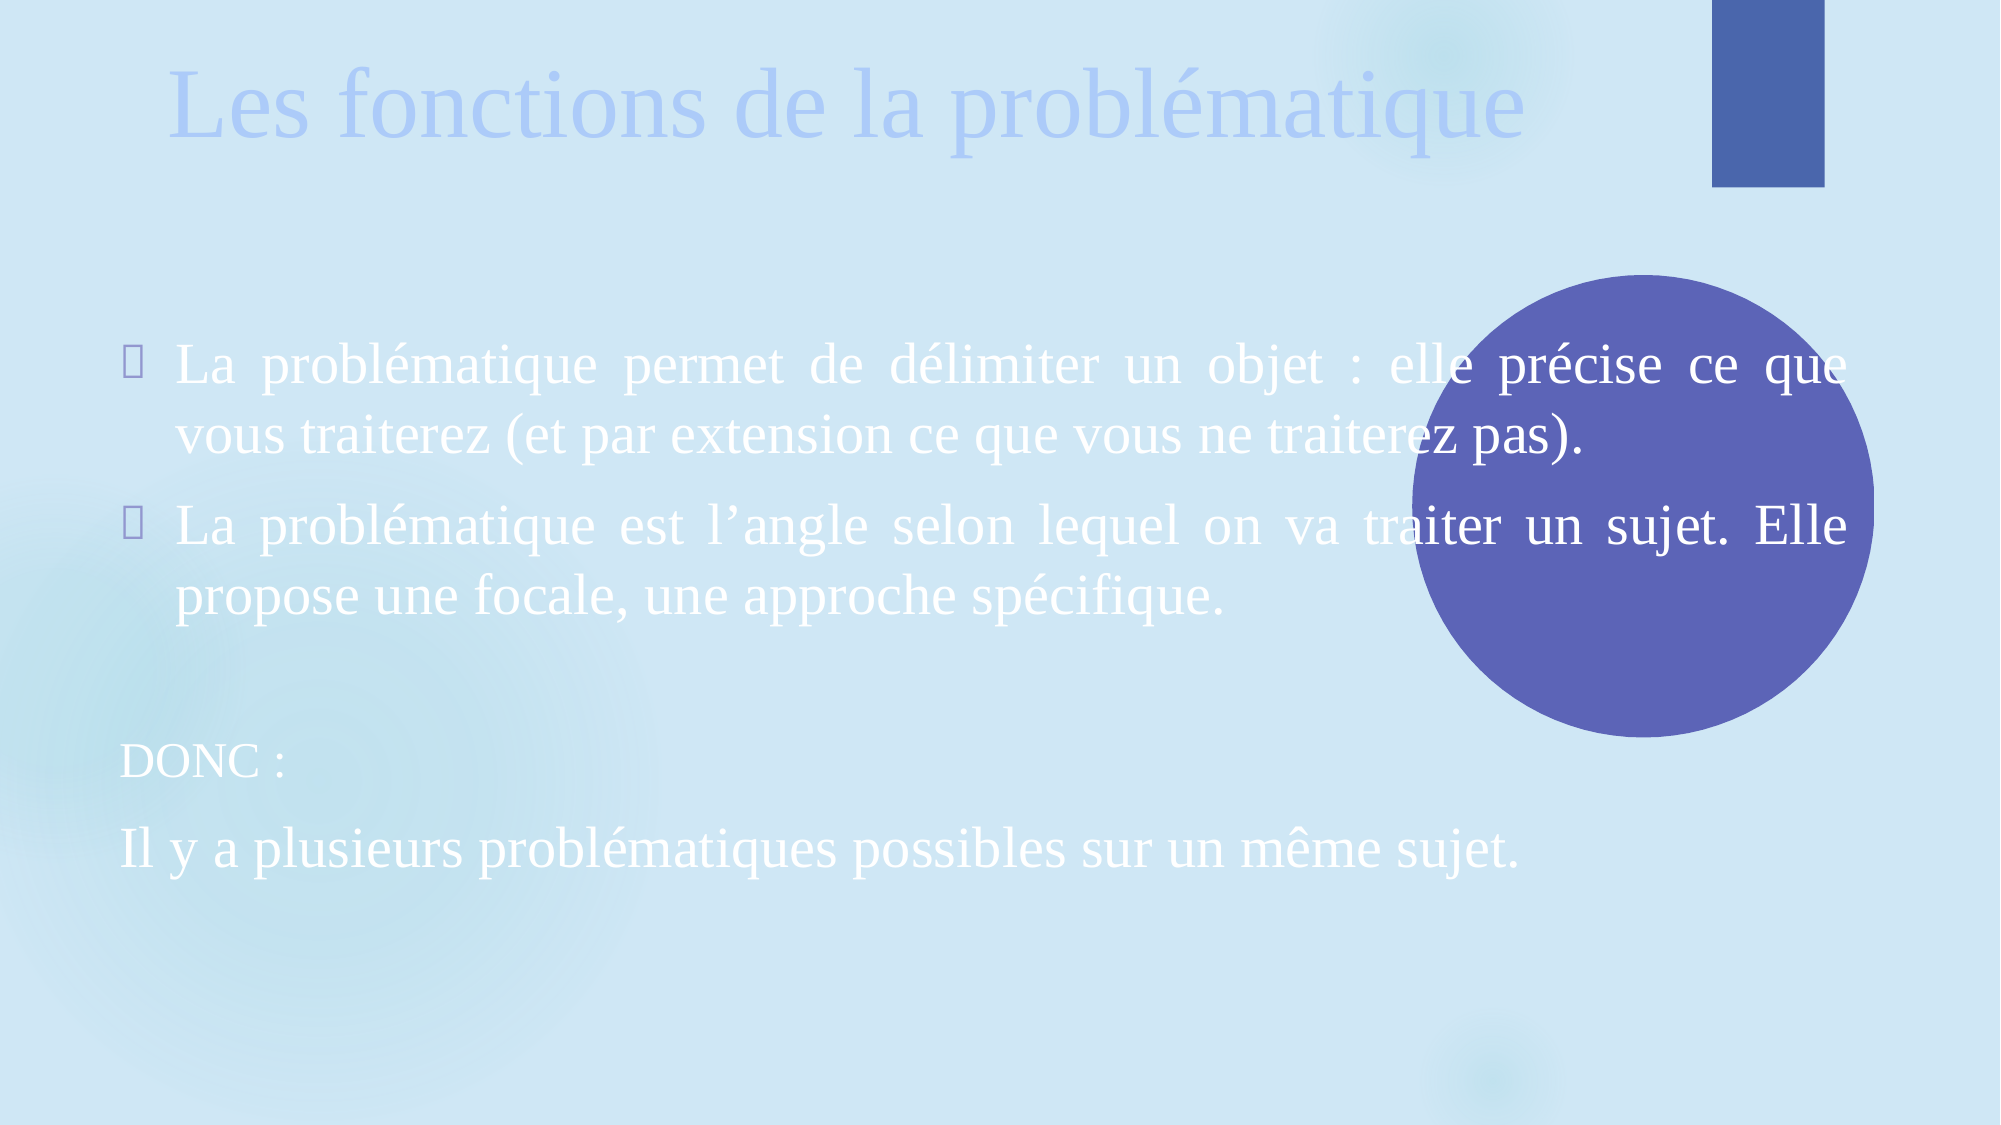

# Les fonctions de la problématique
La problématique permet de délimiter un objet : elle précise ce que vous traiterez (et par extension ce que vous ne traiterez pas).
La problématique est l’angle selon lequel on va traiter un sujet. Elle propose une focale, une approche spécifique.
DONC :
Il y a plusieurs problématiques possibles sur un même sujet.